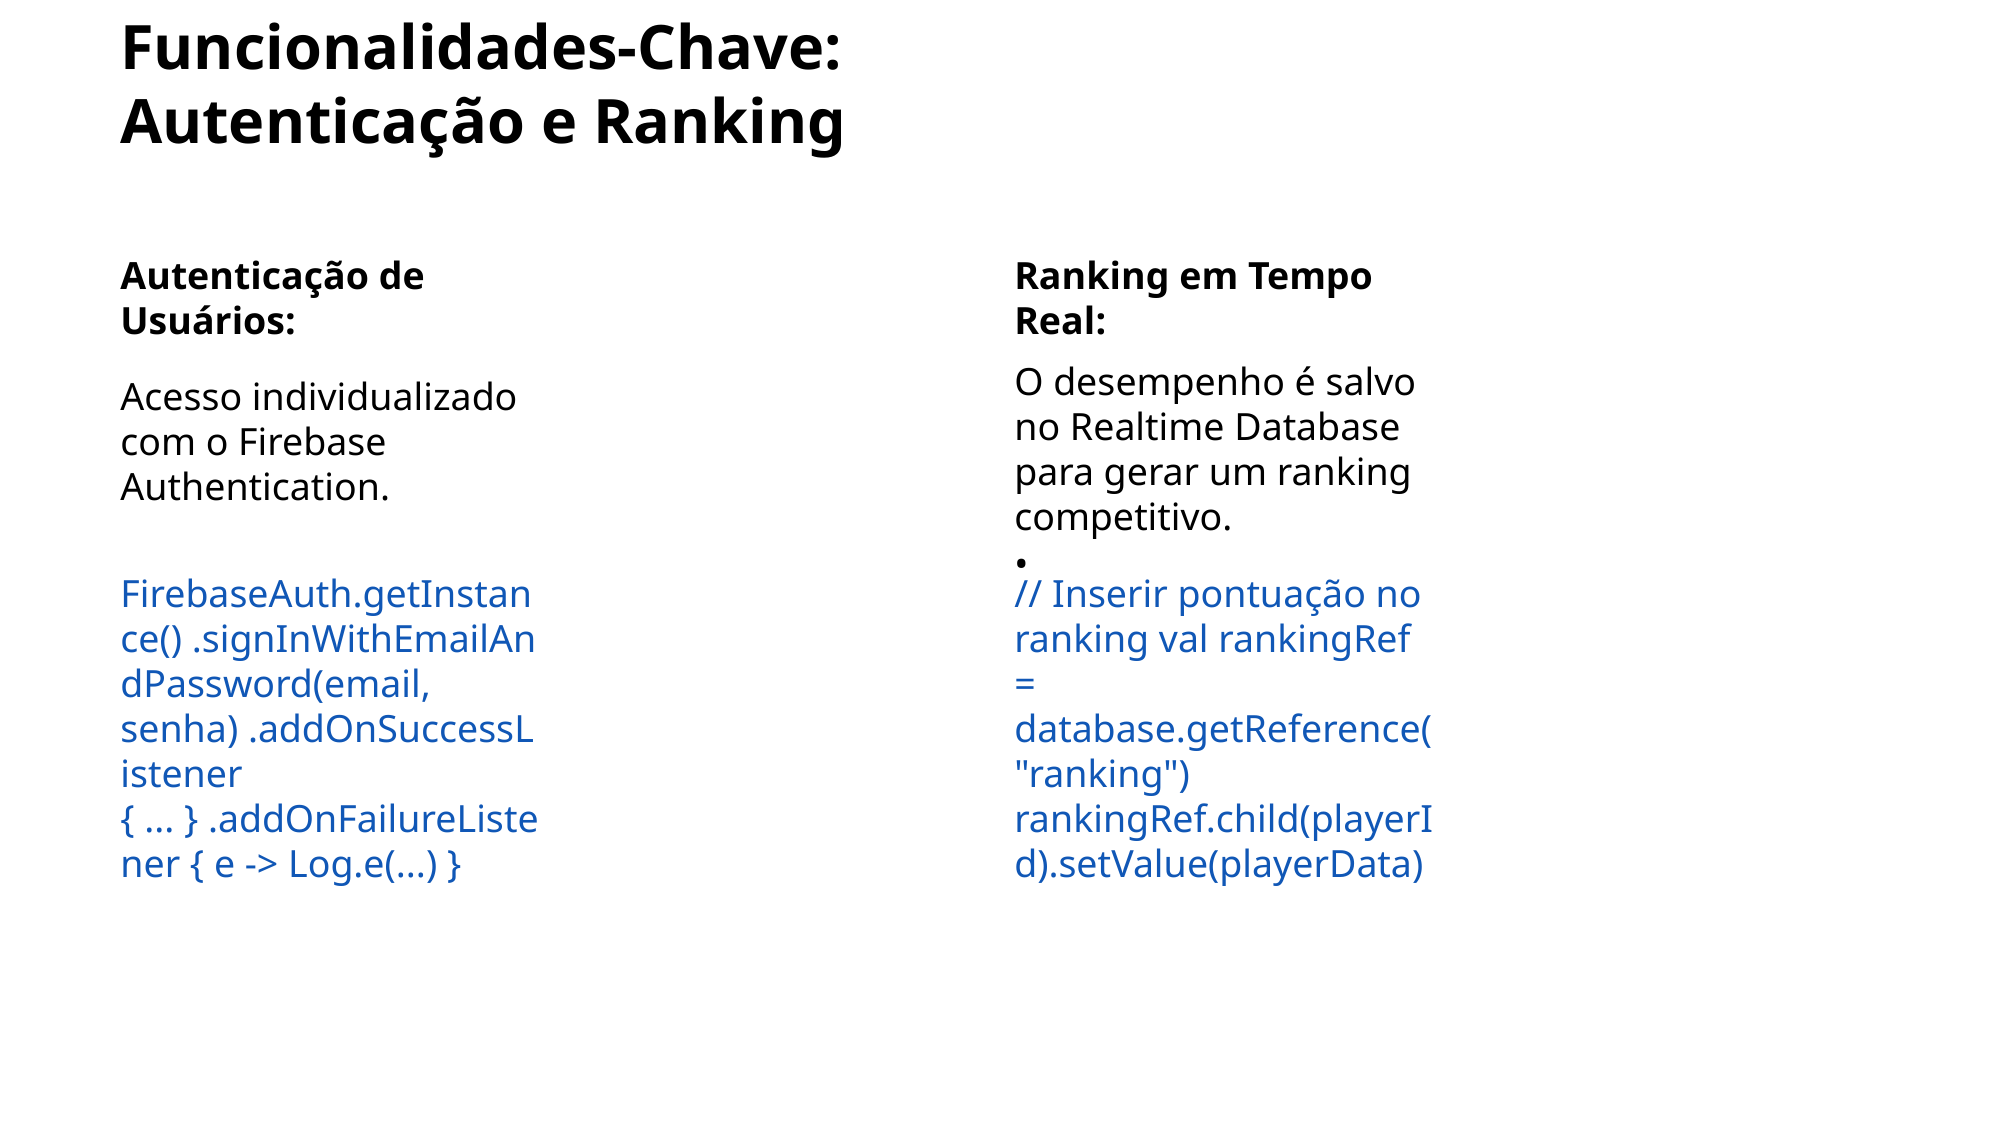

# Funcionalidades-Chave: Autenticação e Ranking
Autenticação de Usuários:
Ranking em Tempo Real:
O desempenho é salvo no Realtime Database para gerar um ranking competitivo.
Acesso individualizado com o Firebase Authentication.
FirebaseAuth.getInstance() .signInWithEmailAndPassword(email, senha) .addOnSuccessListener { ... } .addOnFailureListener { e -> Log.e(...) }
// Inserir pontuação no ranking val rankingRef = database.getReference("ranking") rankingRef.child(playerId).setValue(playerData)